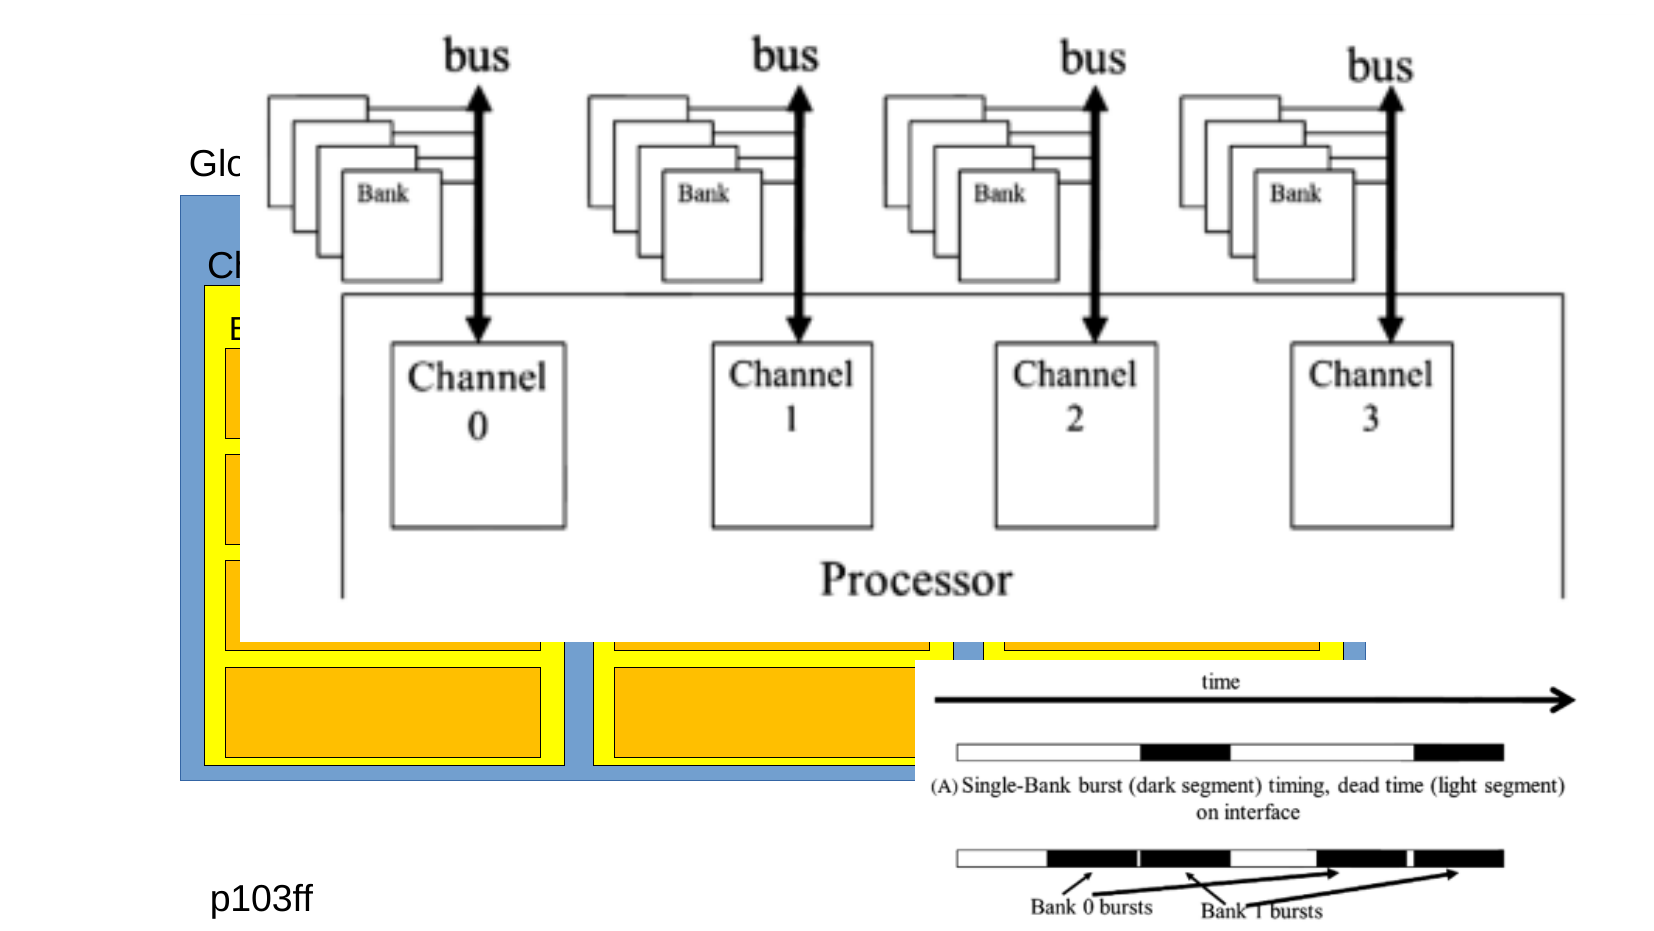

Global Memory - GDDR5
Channels = Concurrent Memory Controlers
Blocks (search Data)
p103ff